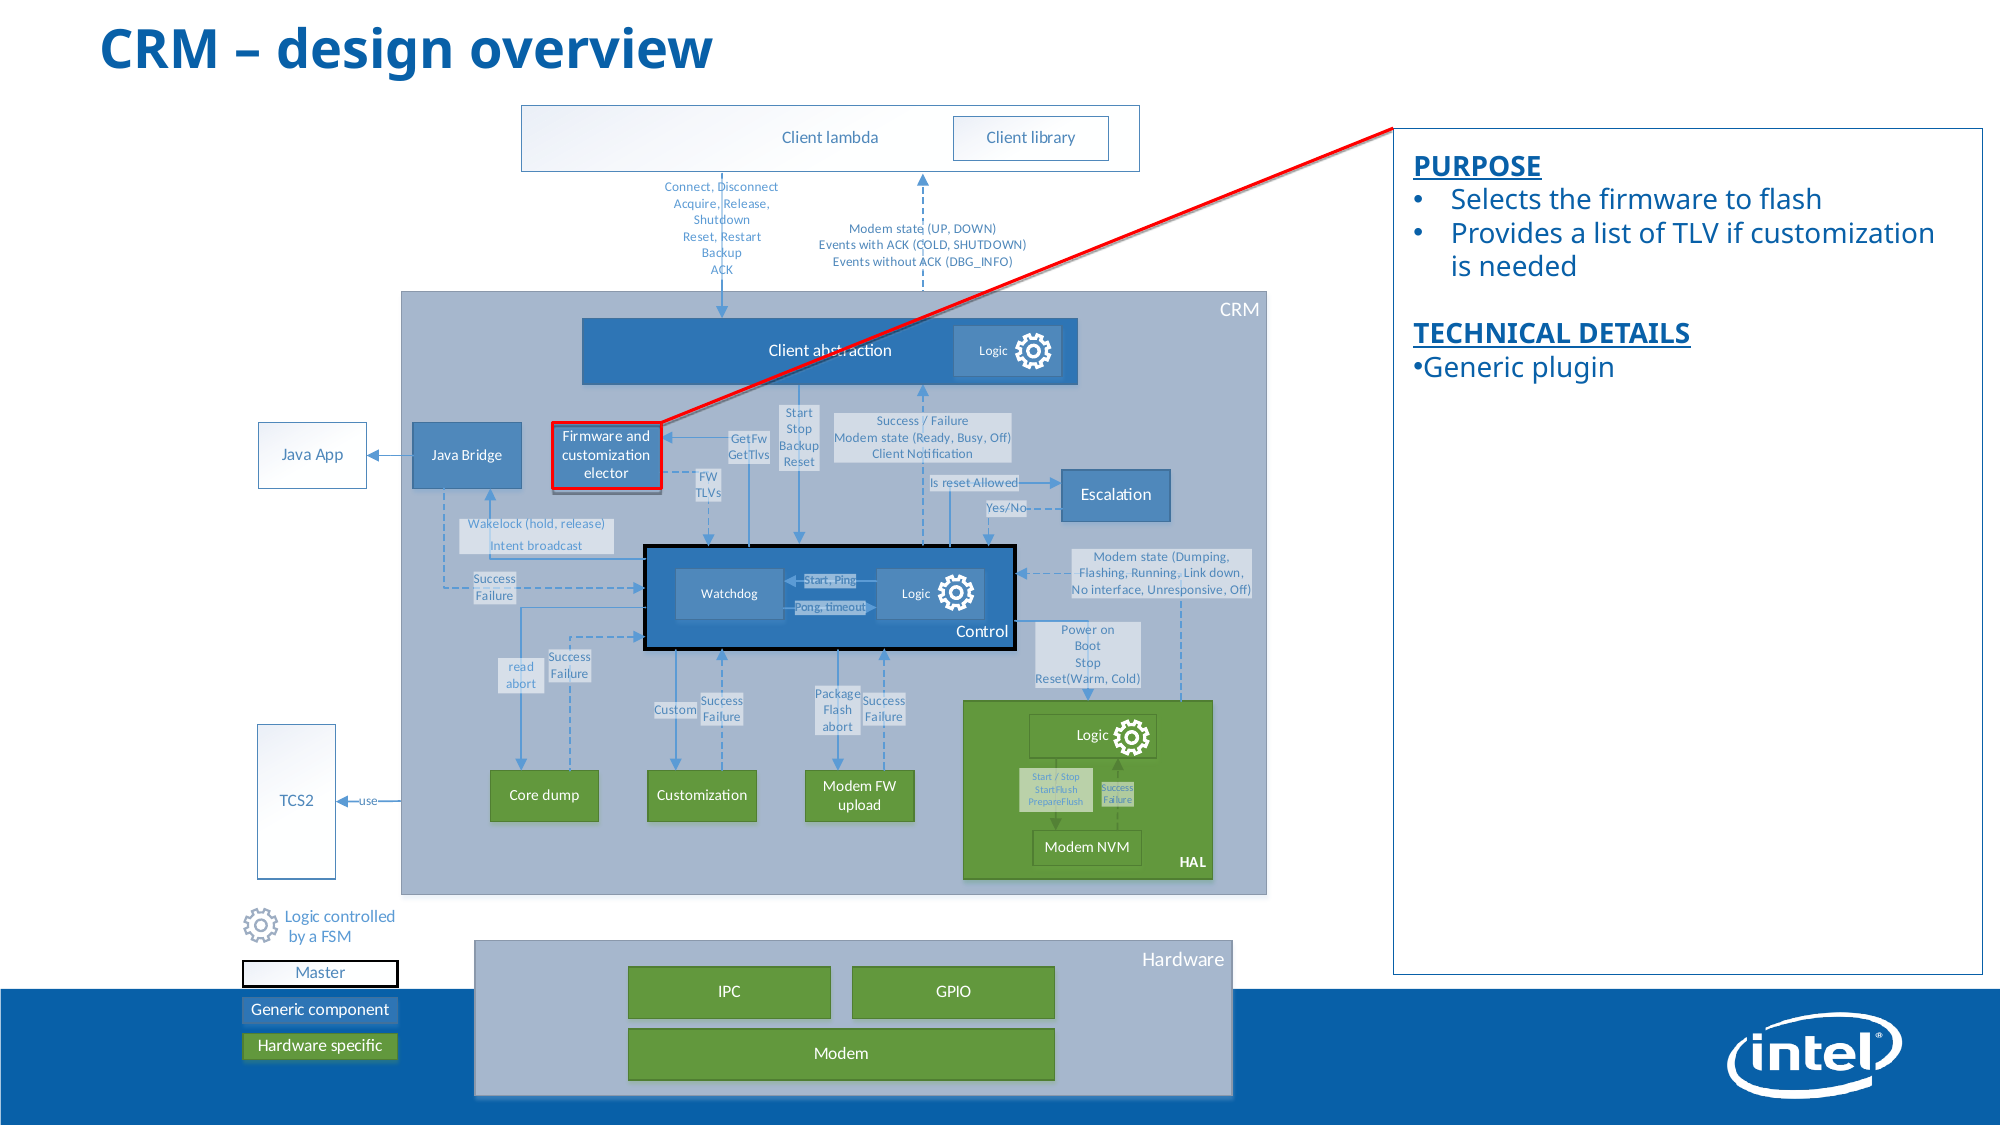

# CRM – design overview
PURPOSE
Selects the firmware to flash
Provides a list of TLV if customization is needed
TECHNICAL DETAILS
Generic plugin